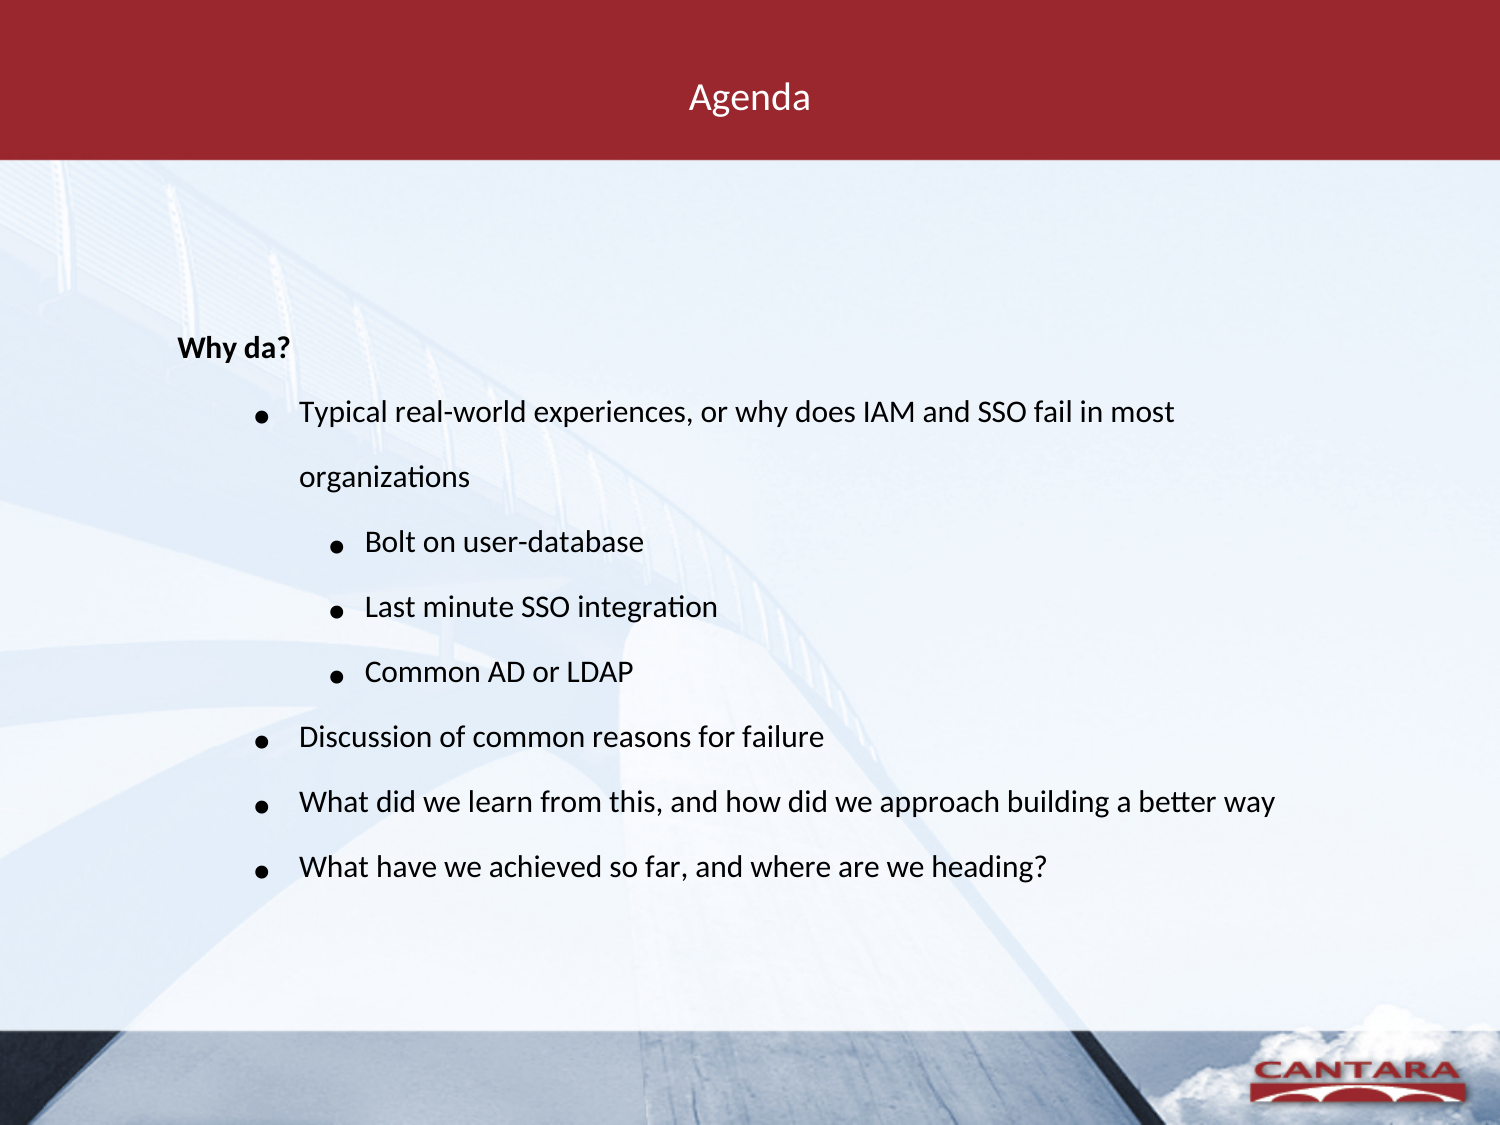

Agenda
Why da?
Typical real-world experiences, or why does IAM and SSO fail in most organizations
Bolt on user-database
Last minute SSO integration
Common AD or LDAP
Discussion of common reasons for failure
What did we learn from this, and how did we approach building a better way
What have we achieved so far, and where are we heading?